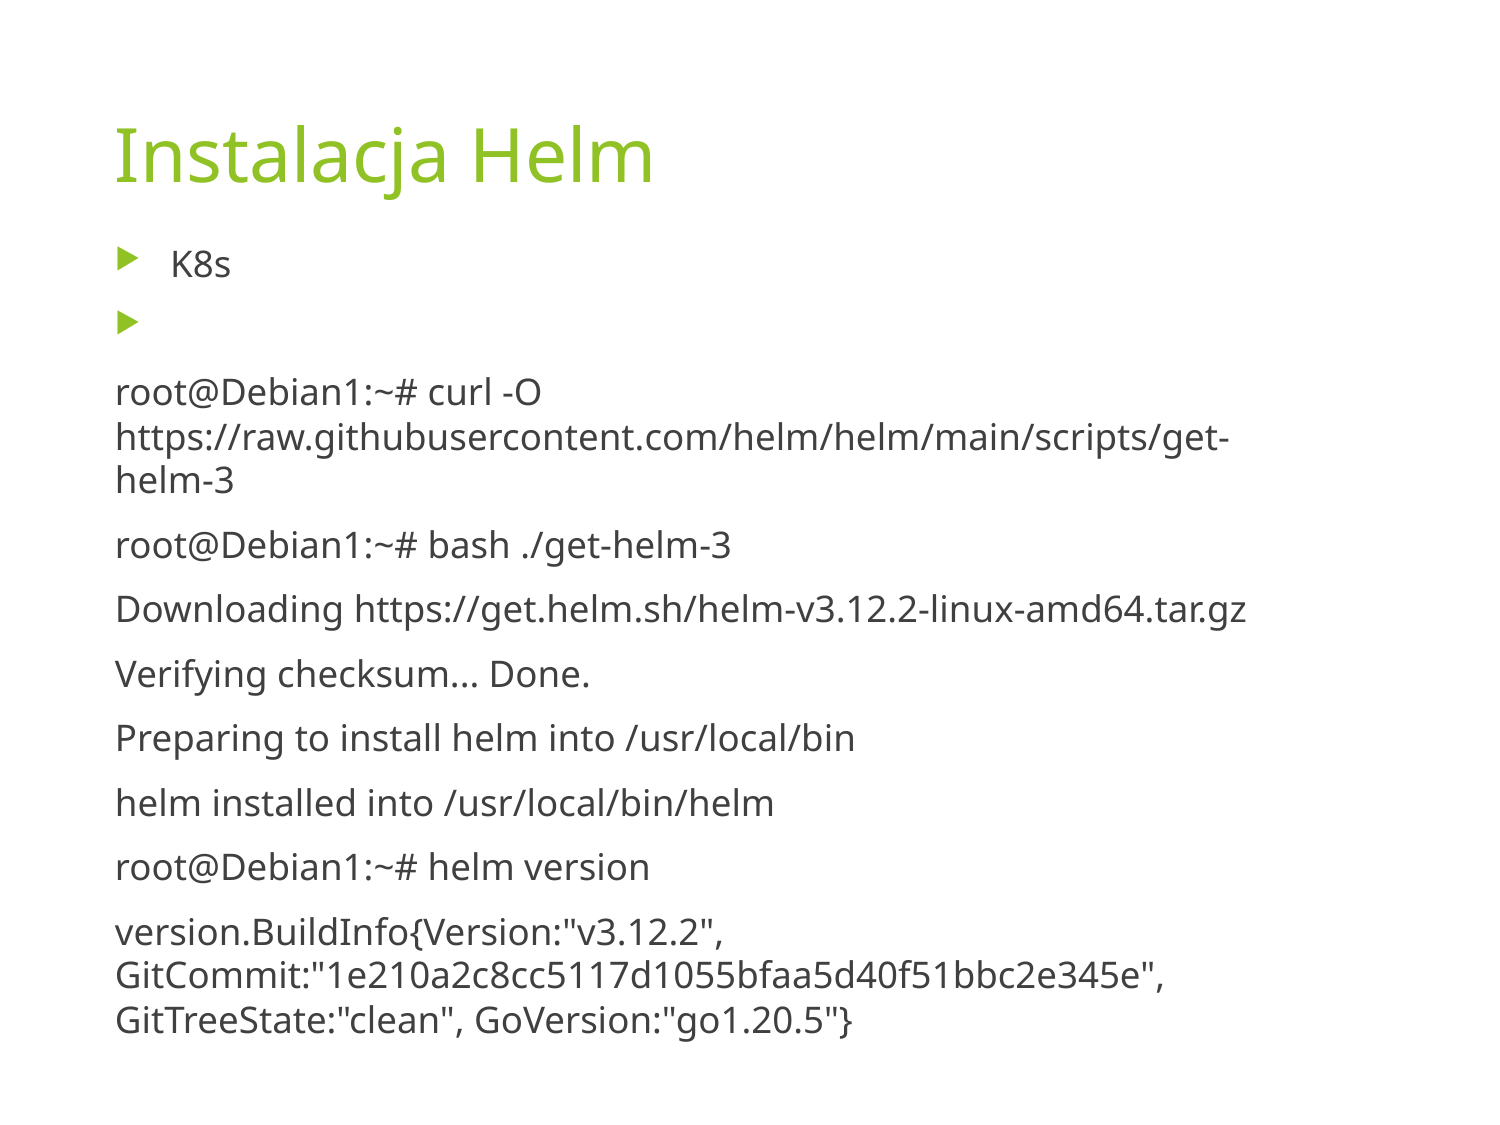

# Instalacja Helm
K8s
root@Debian1:~# curl -O https://raw.githubusercontent.com/helm/helm/main/scripts/get-helm-3
root@Debian1:~# bash ./get-helm-3
Downloading https://get.helm.sh/helm-v3.12.2-linux-amd64.tar.gz
Verifying checksum... Done.
Preparing to install helm into /usr/local/bin
helm installed into /usr/local/bin/helm
root@Debian1:~# helm version
version.BuildInfo{Version:"v3.12.2", GitCommit:"1e210a2c8cc5117d1055bfaa5d40f51bbc2e345e", GitTreeState:"clean", GoVersion:"go1.20.5"}